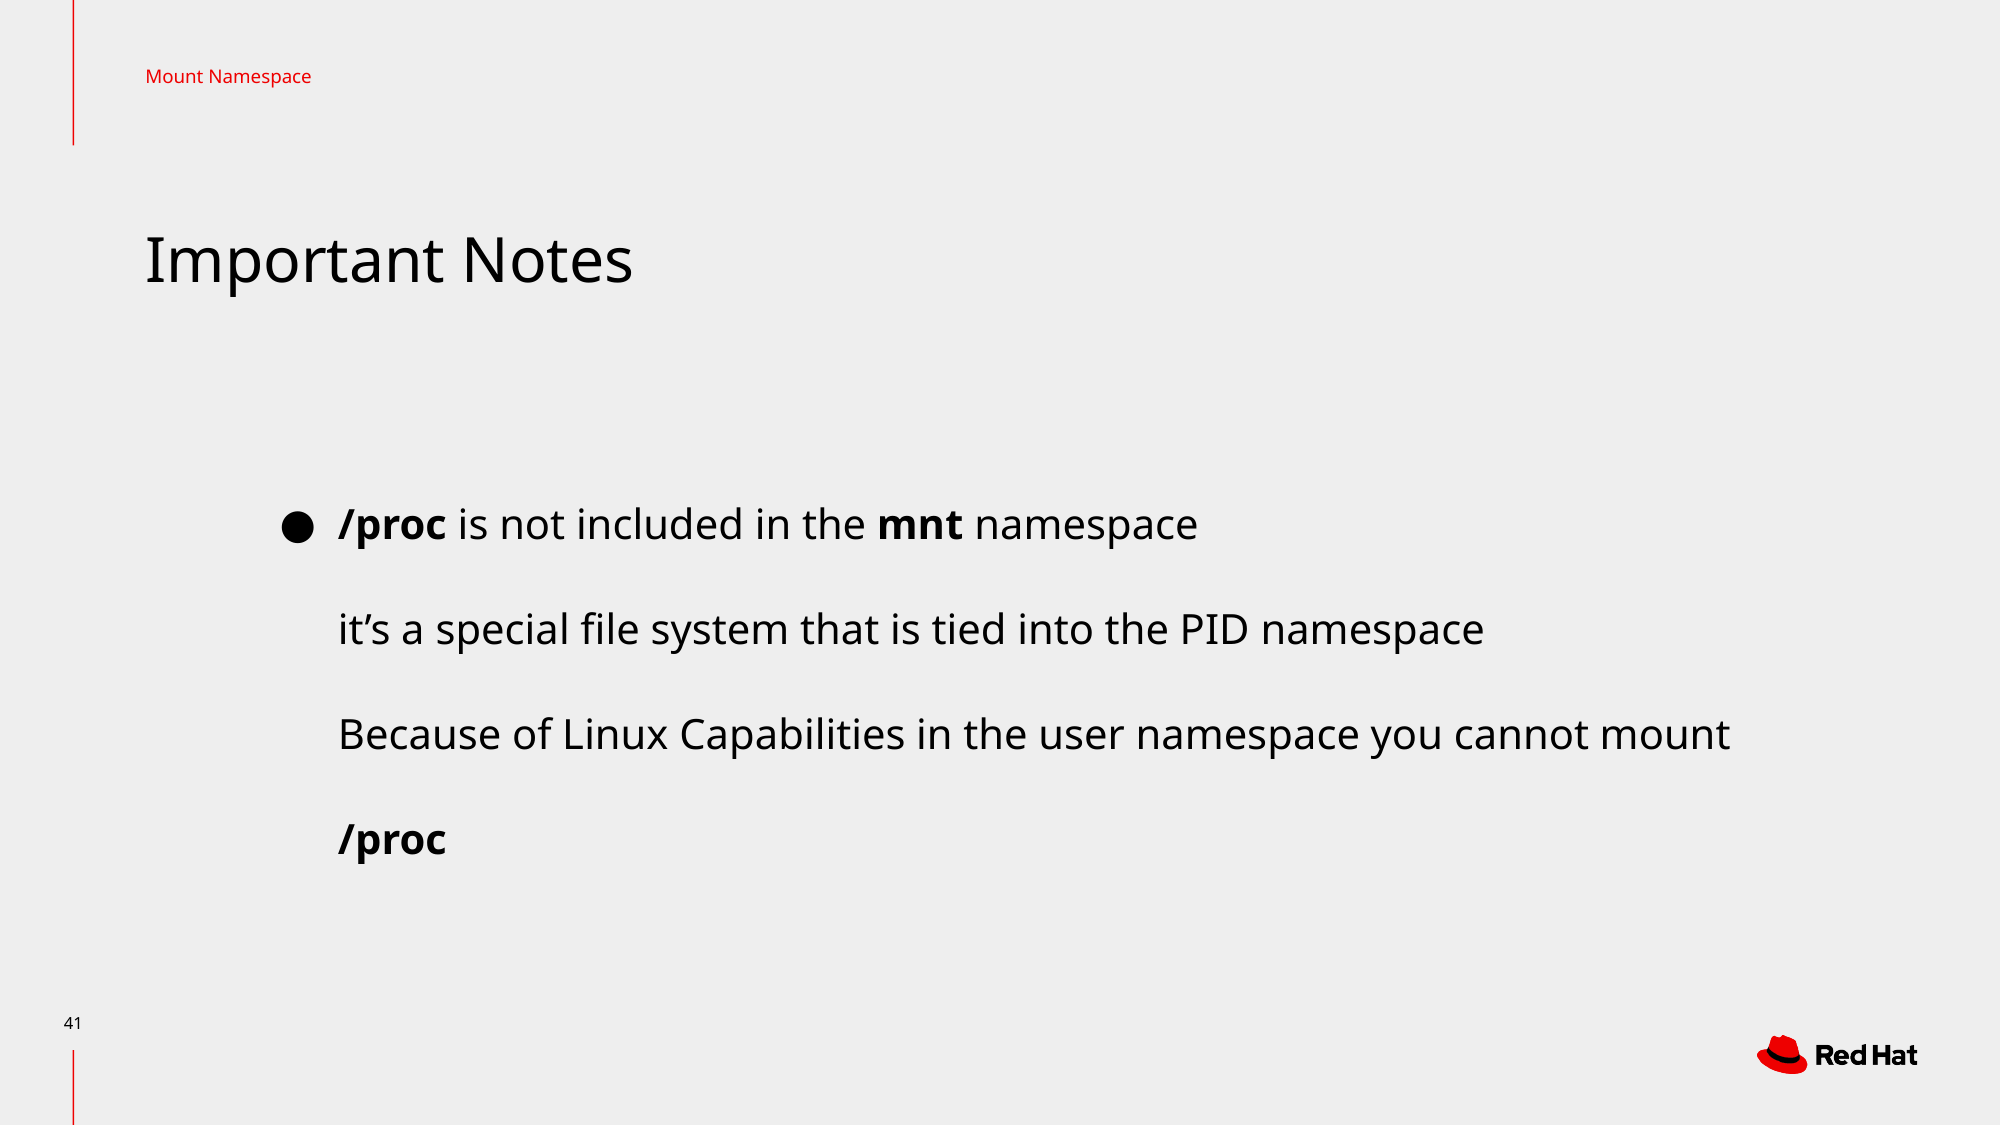

# Mount Namespace
Important Notes
/proc is not included in the mnt namespace
it’s a special file system that is tied into the PID namespace
Because of Linux Capabilities in the user namespace you cannot mount /proc